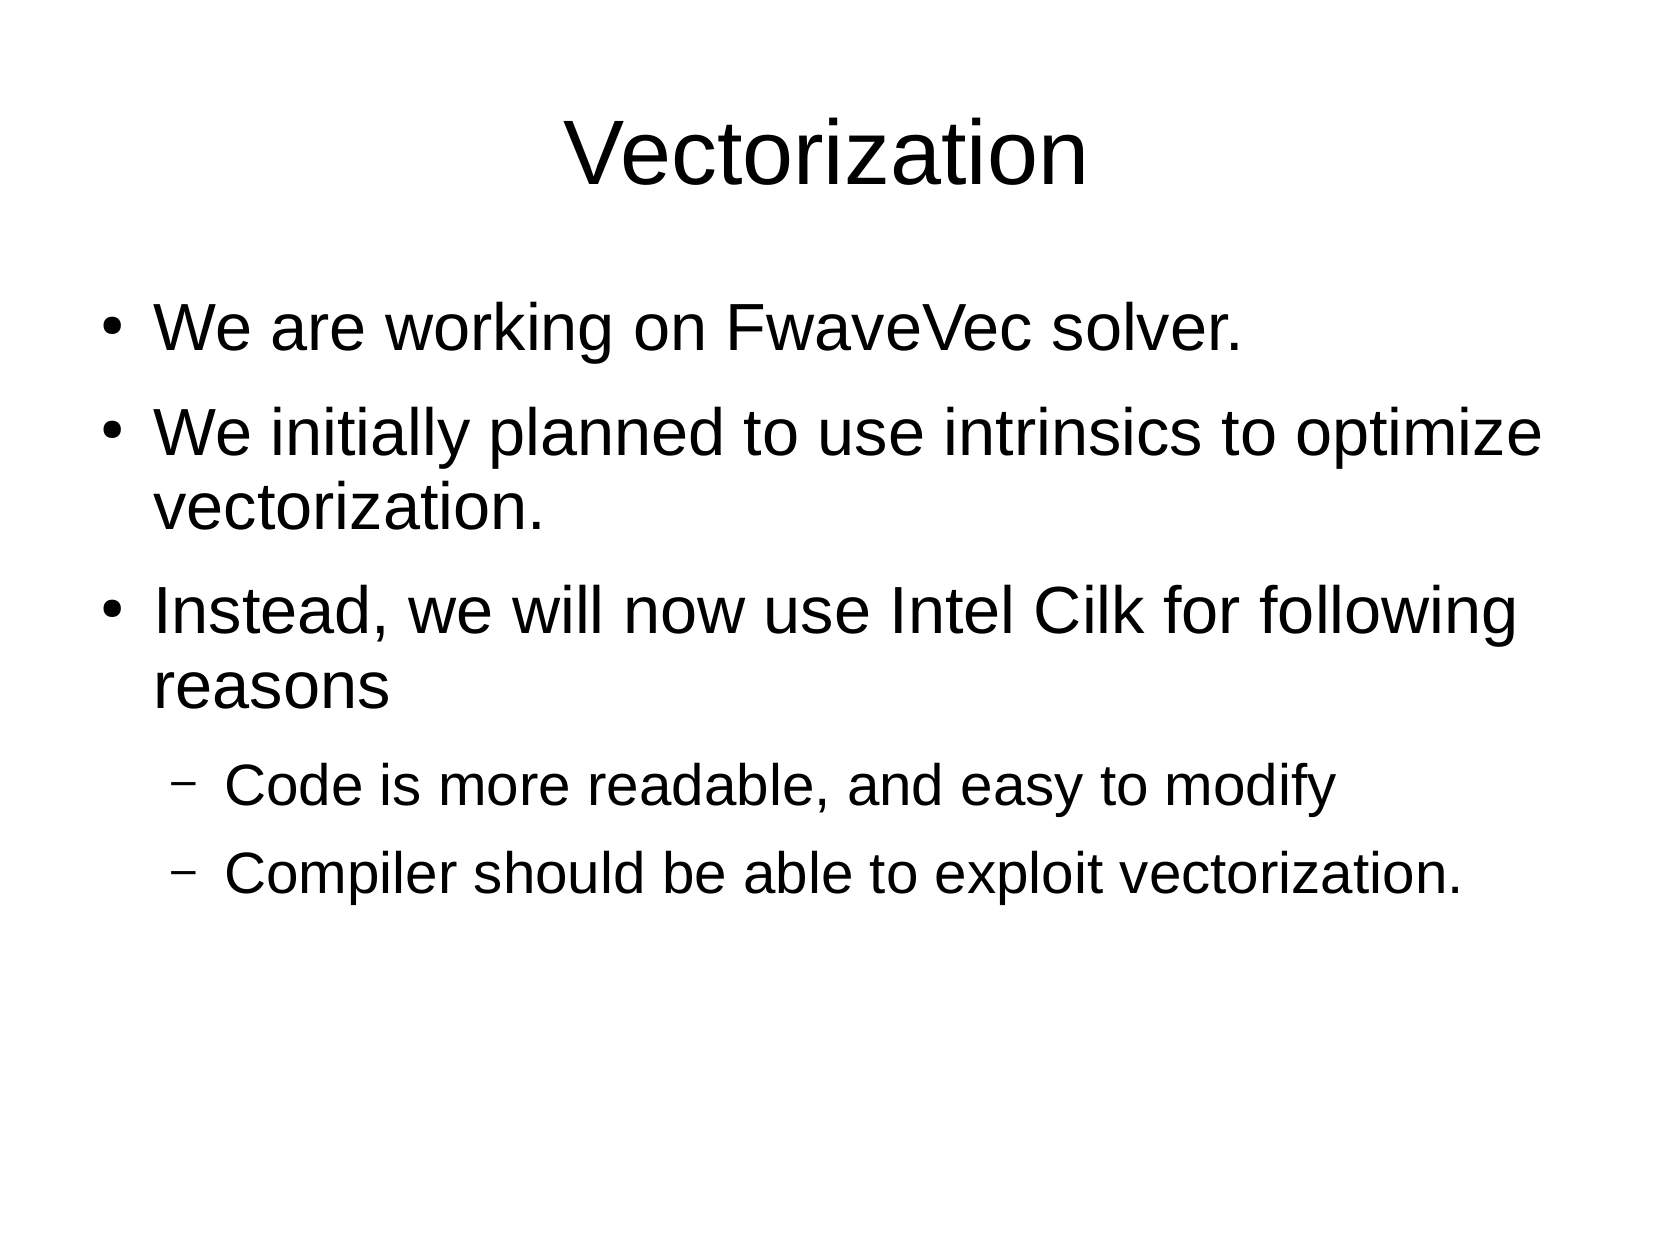

# Vectorization
We are working on FwaveVec solver.
We initially planned to use intrinsics to optimize vectorization.
Instead, we will now use Intel Cilk for following reasons
Code is more readable, and easy to modify
Compiler should be able to exploit vectorization.